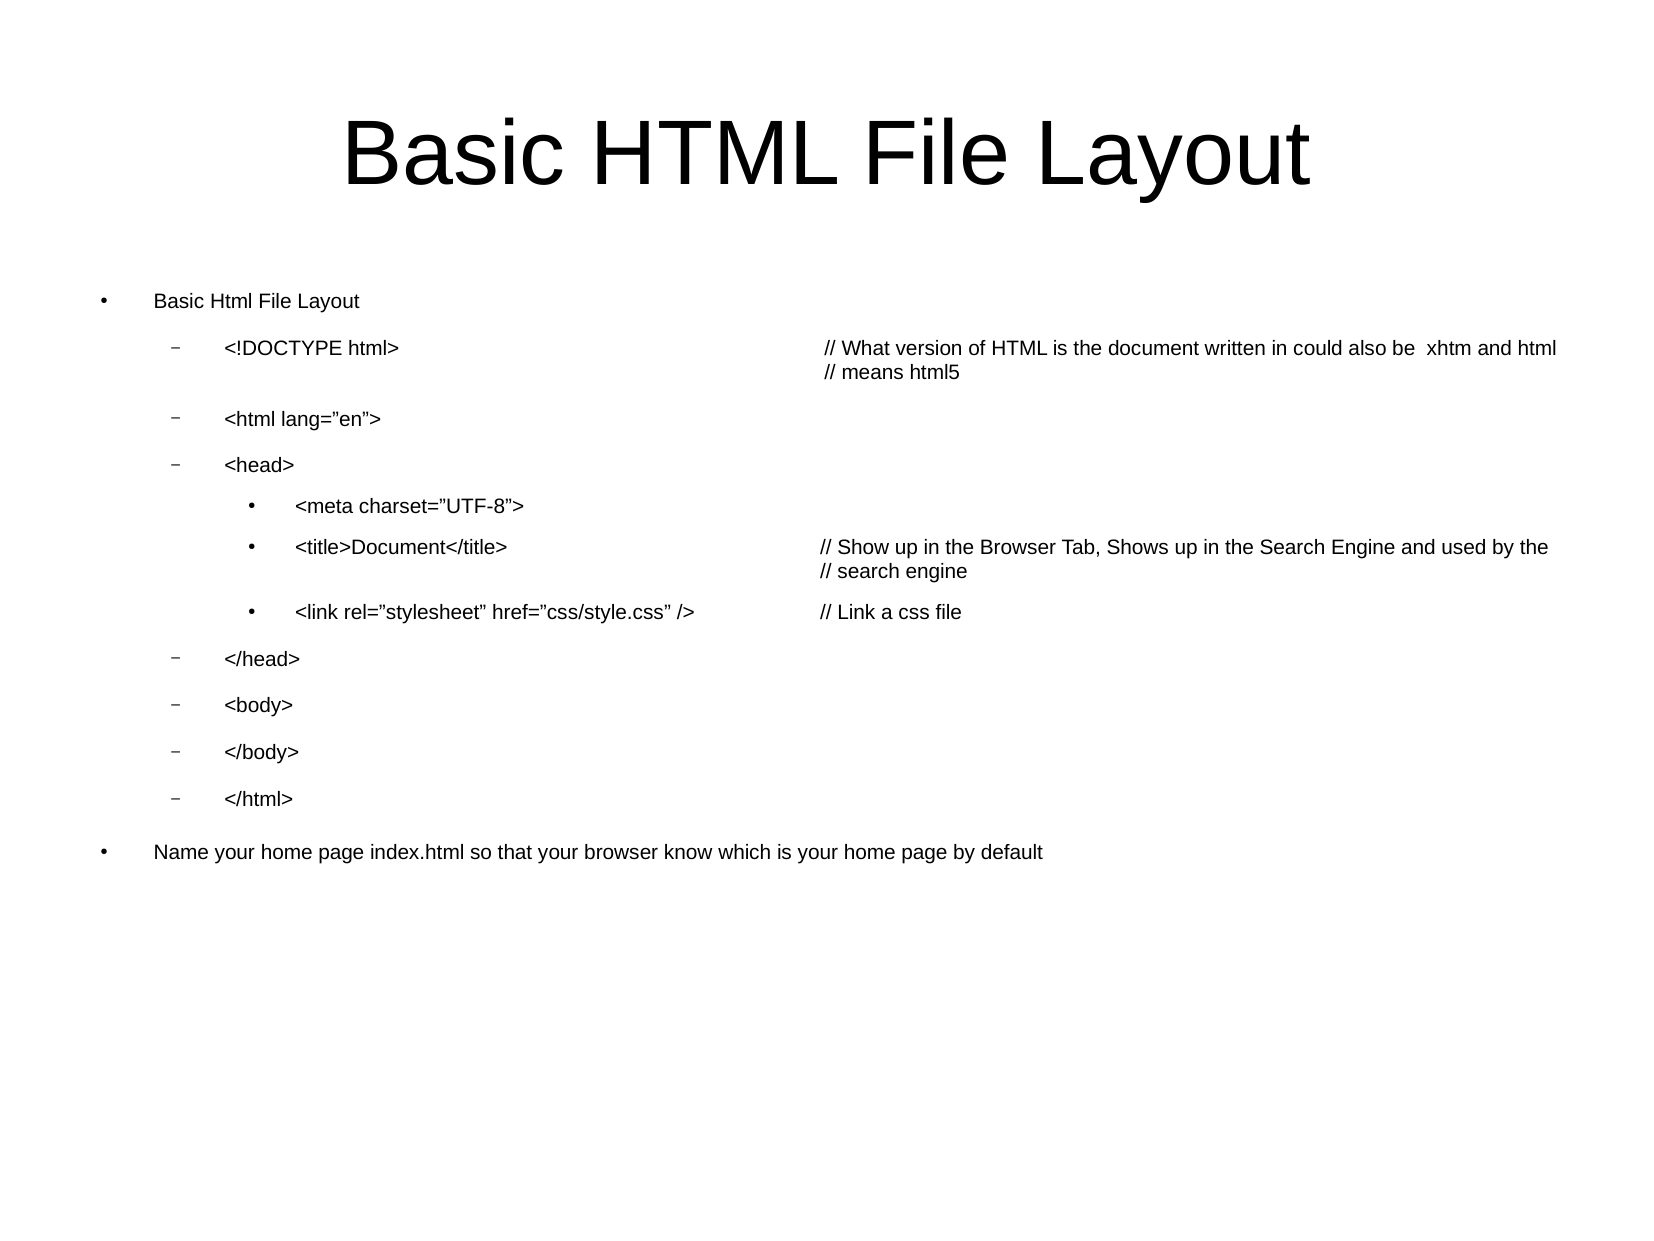

# Basic HTML File Layout
Basic Html File Layout
<!DOCTYPE html>						// What version of HTML is the document written in could also be xhtm and html 								// means html5
<html lang=”en”>
<head>
<meta charset=”UTF-8”>
<title>Document</title>					// Show up in the Browser Tab, Shows up in the Search Engine and used by the 								// search engine
<link rel=”stylesheet” href=”css/style.css” />		// Link a css file
</head>
<body>
</body>
</html>
Name your home page index.html so that your browser know which is your home page by default